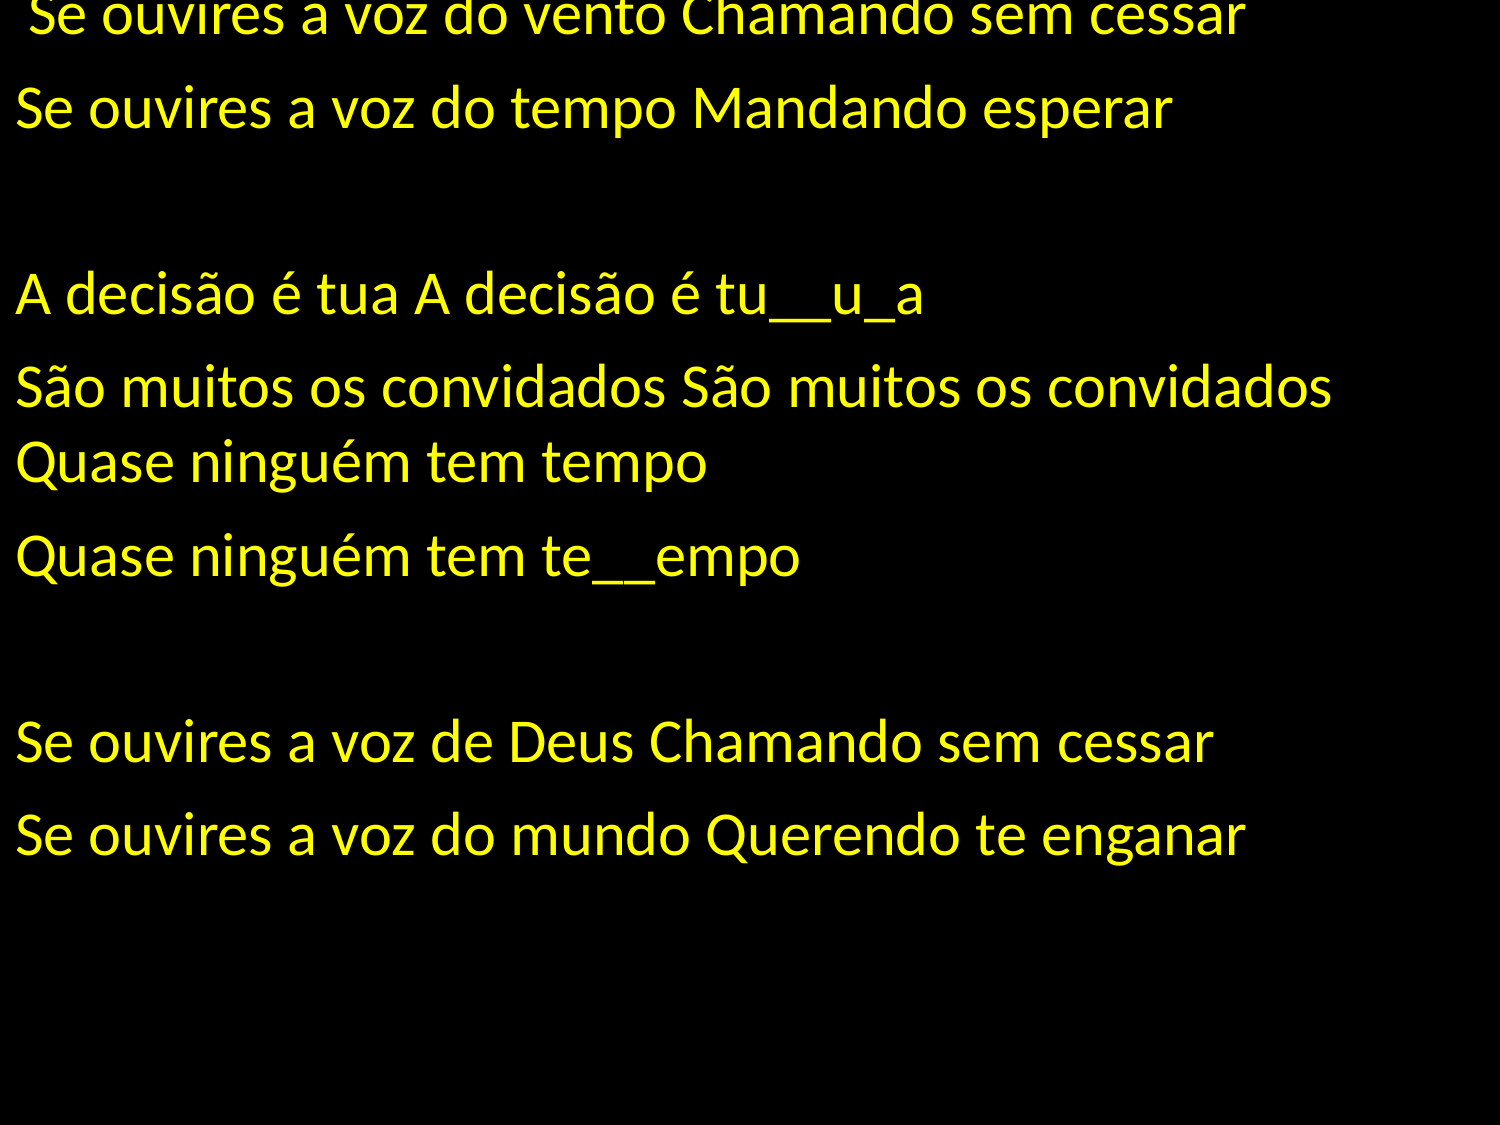

# Se ouvires a voz do vento Chamando sem cessar
Se ouvires a voz do tempo Mandando esperar
A decisão é tua A decisão é tu__u_a
São muitos os convidados São muitos os convidados Quase ninguém tem tempo
Quase ninguém tem te__empo
Se ouvires a voz de Deus Chamando sem cessar
Se ouvires a voz do mundo Querendo te enganar